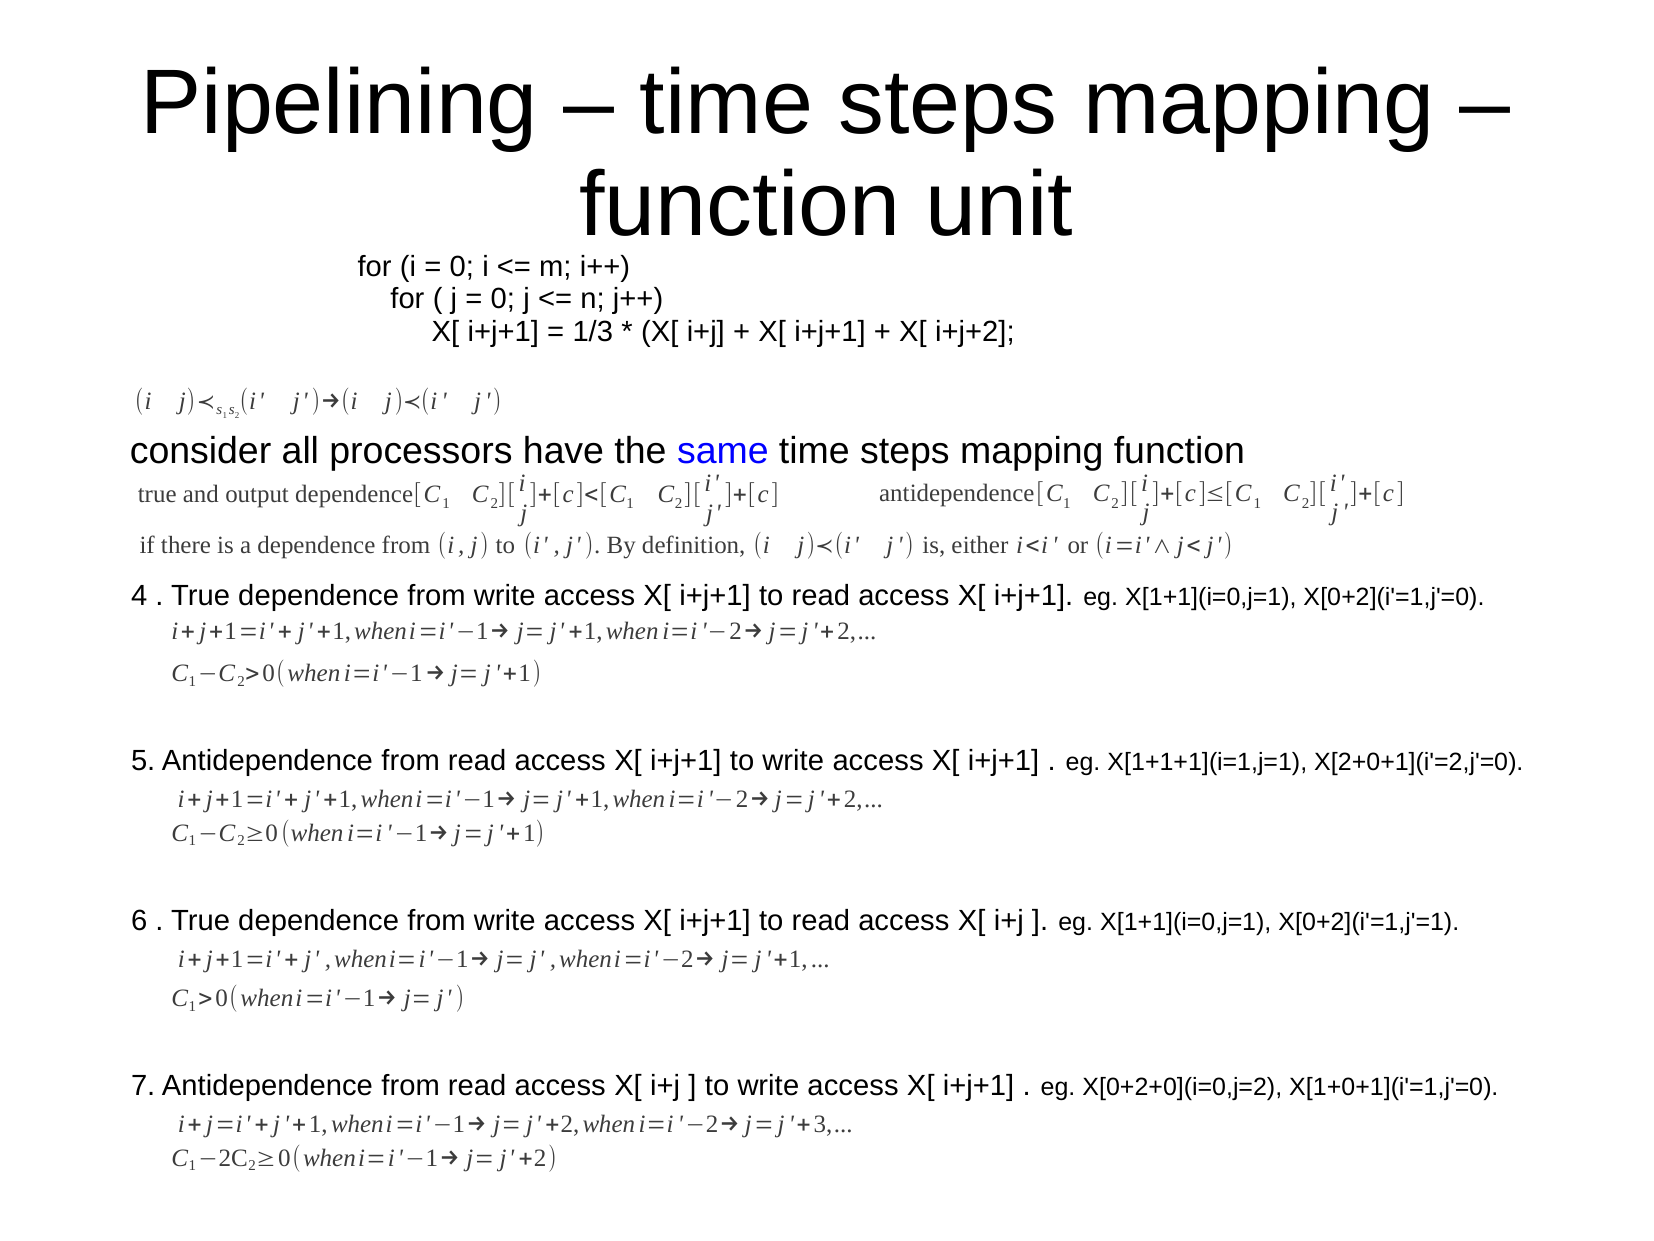

# Pipelining – time steps mapping – function unit
for (i = 0; i <= m; i++)
 for ( j = 0; j <= n; j++)
 X[ i+j+1] = 1/3 * (X[ i+j] + X[ i+j+1] + X[ i+j+2];
consider all processors have the same time steps mapping function
4 . True dependence from write access X[ i+j+1] to read access X[ i+j+1]. eg. X[1+1](i=0,j=1), X[0+2](i'=1,j'=0).
5. Antidependence from read access X[ i+j+1] to write access X[ i+j+1] . eg. X[1+1+1](i=1,j=1), X[2+0+1](i'=2,j'=0).
6 . True dependence from write access X[ i+j+1] to read access X[ i+j ]. eg. X[1+1](i=0,j=1), X[0+2](i'=1,j'=1).
7. Antidependence from read access X[ i+j ] to write access X[ i+j+1] . eg. X[0+2+0](i=0,j=2), X[1+0+1](i'=1,j'=0).